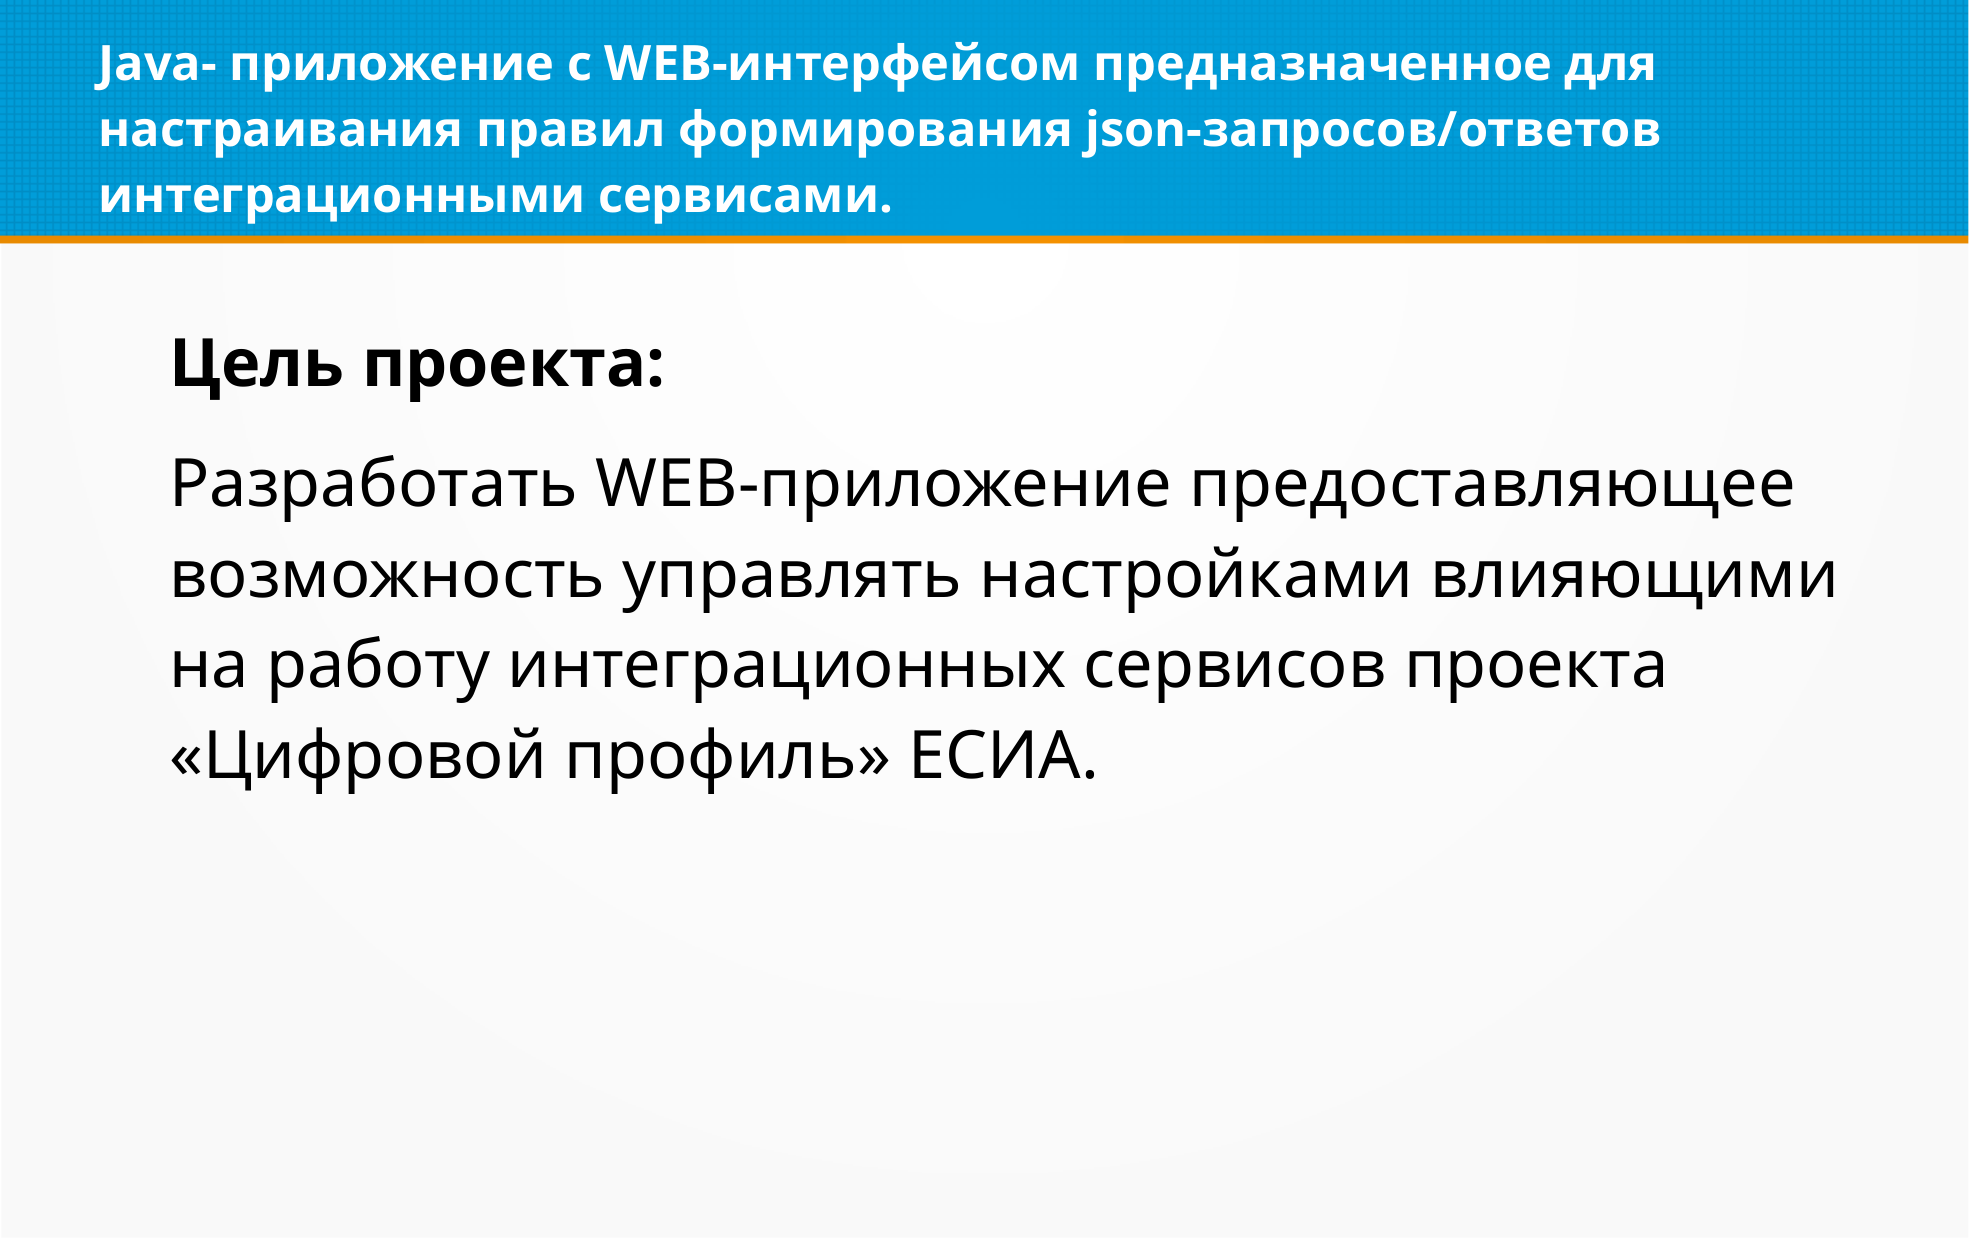

# Java- приложение с WEB-интерфейсом предназначенное для настраивания правил формирования json-запросов/ответов интеграционными сервисами.
Цель проекта:
Разработать WEB-приложение предоставляющее возможность управлять настройками влияющими на работу интеграционных сервисов проекта «Цифровой профиль» ЕСИА.